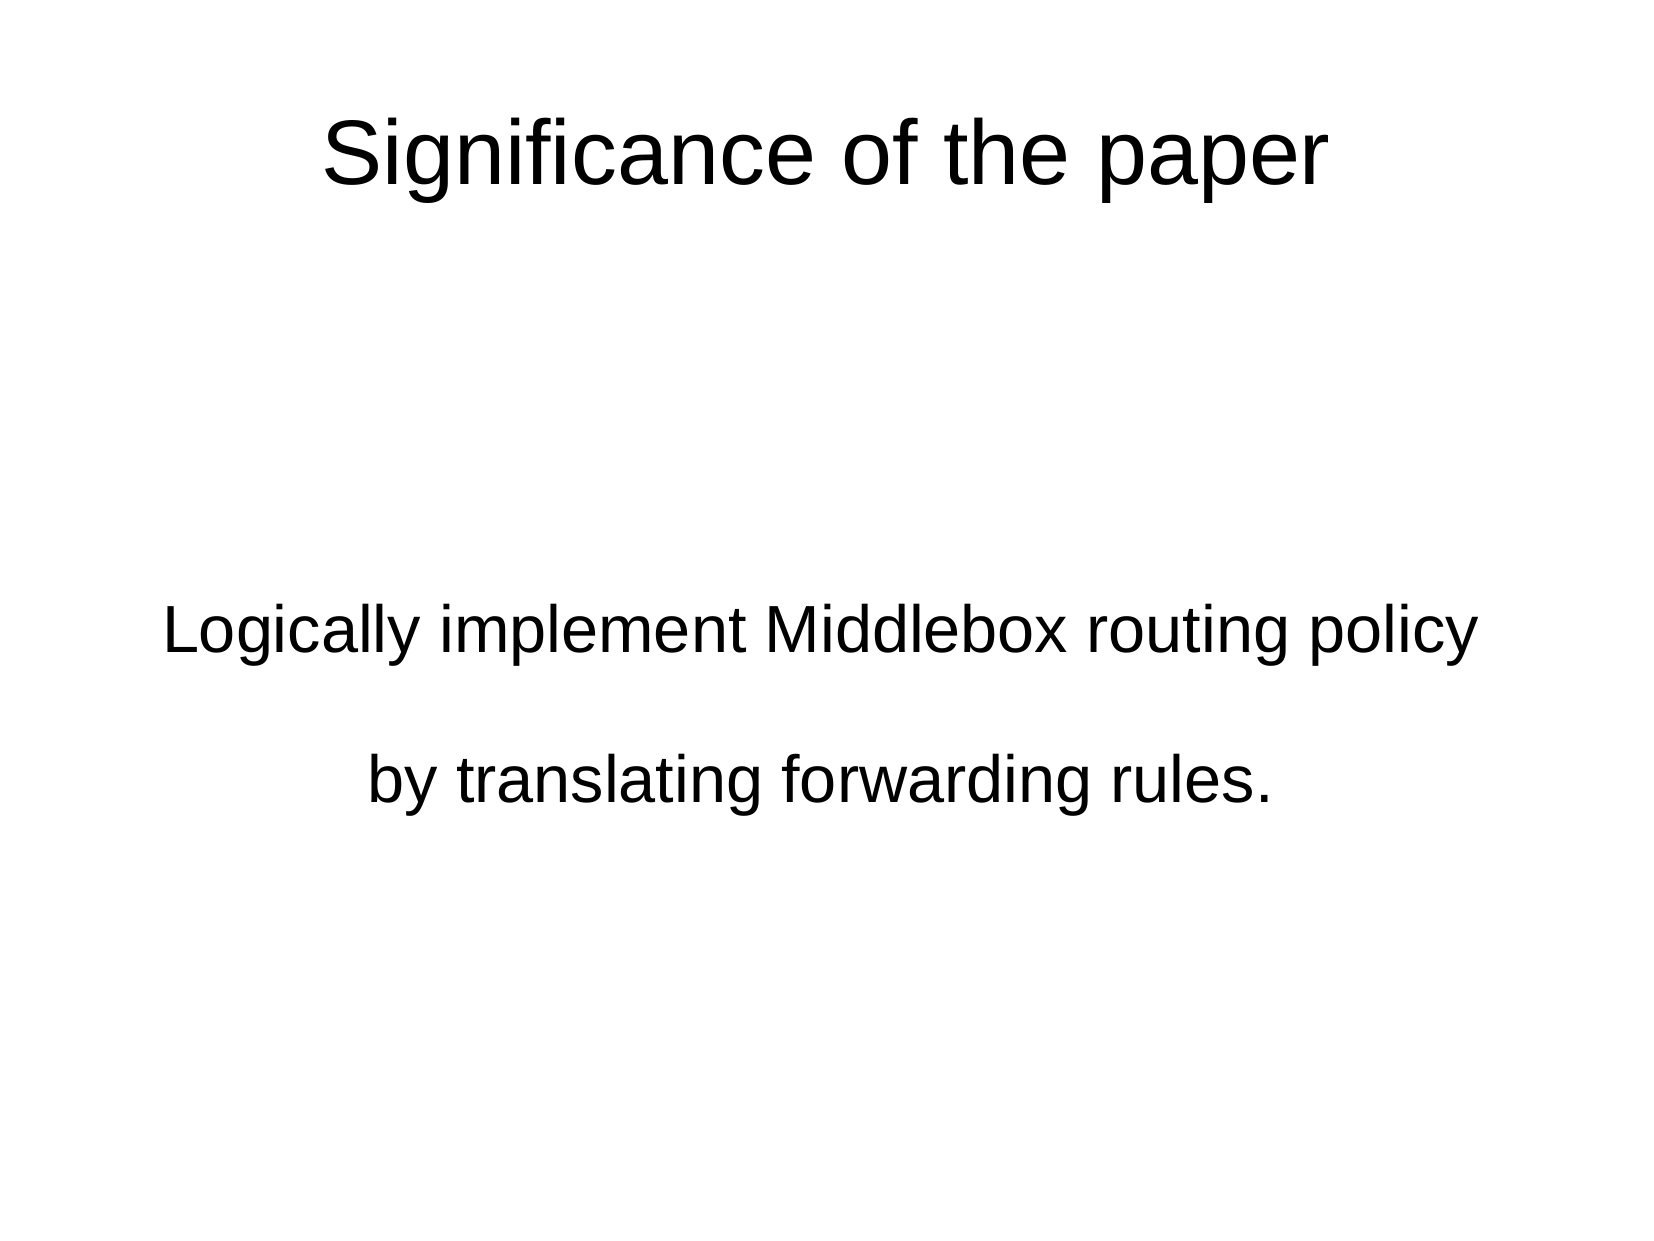

# Significance of the paper
Logically implement Middlebox routing policy
by translating forwarding rules.